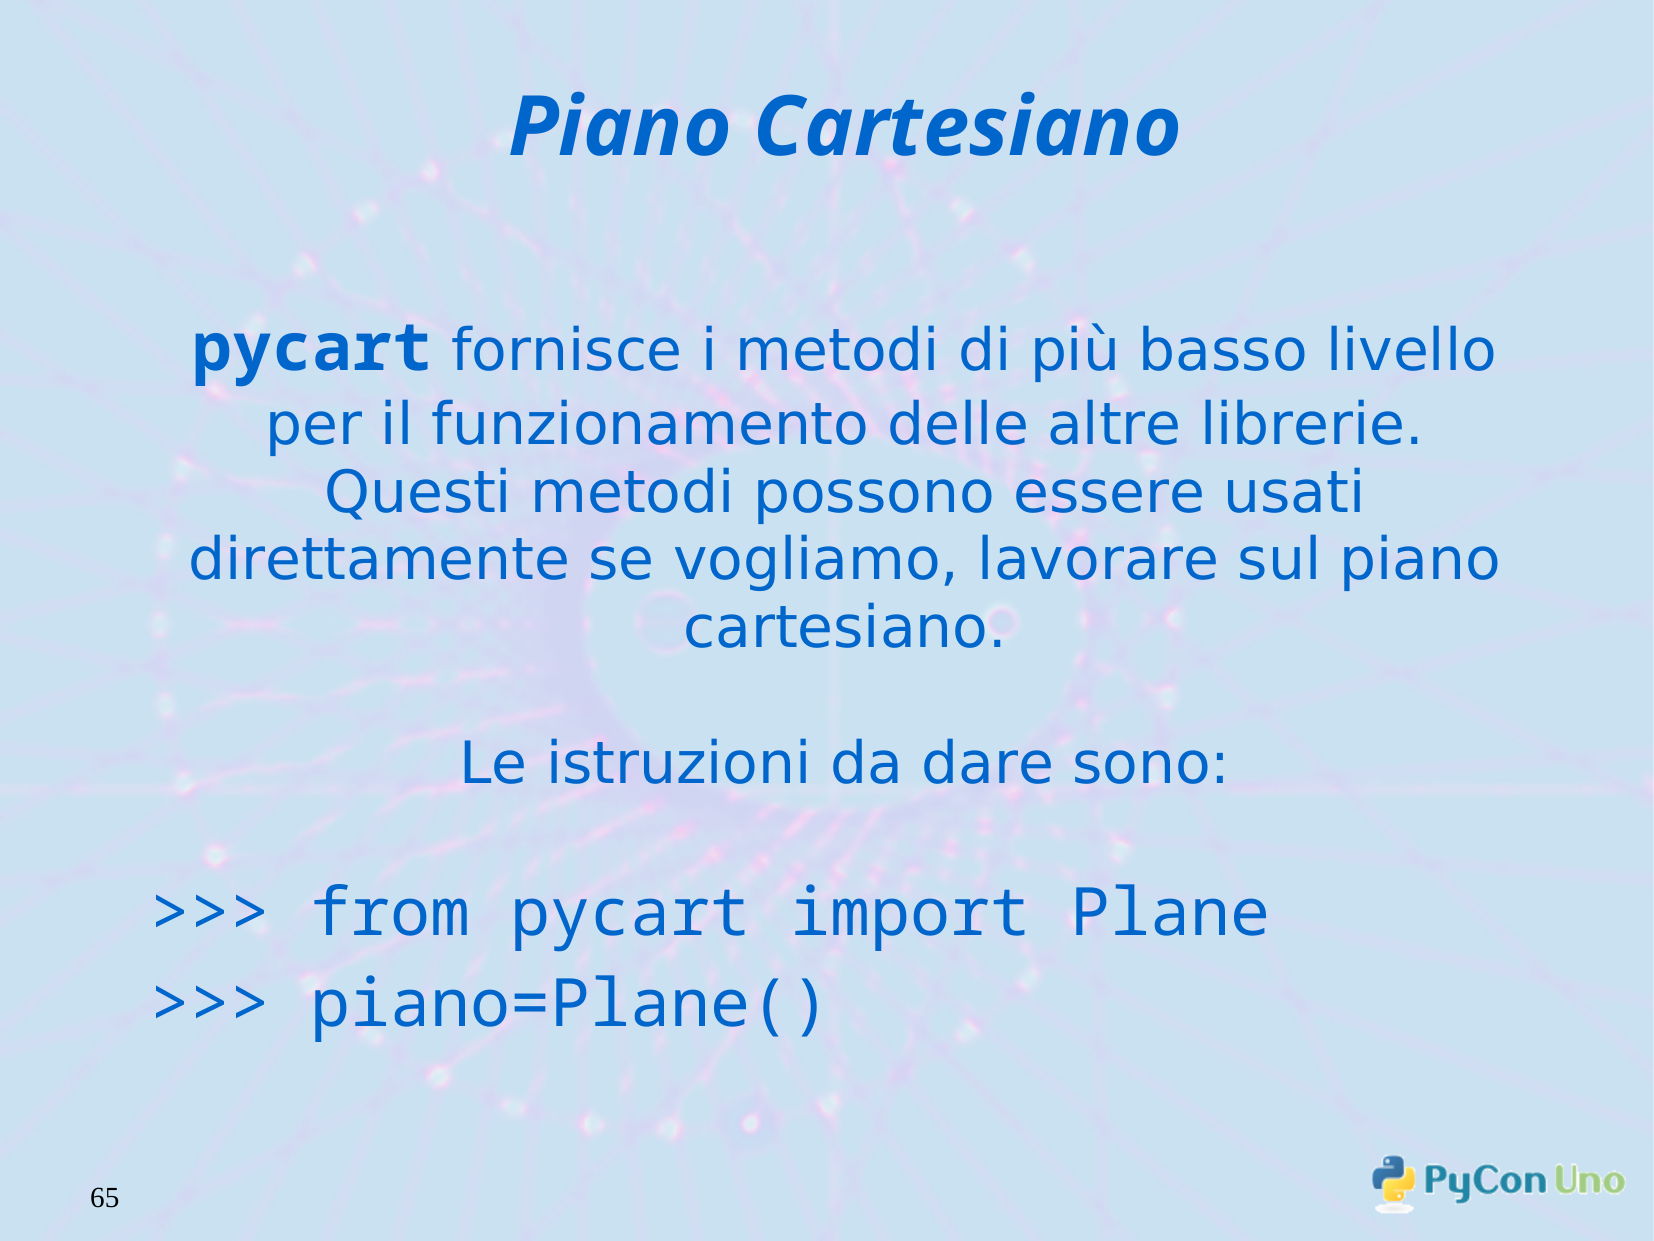

# Piano Cartesiano
pycart fornisce i metodi di più basso livello per il funzionamento delle altre librerie.
Questi metodi possono essere usati direttamente se vogliamo, lavorare sul piano cartesiano.
Le istruzioni da dare sono:
>>> from pycart import Plane
>>> piano=Plane()
65